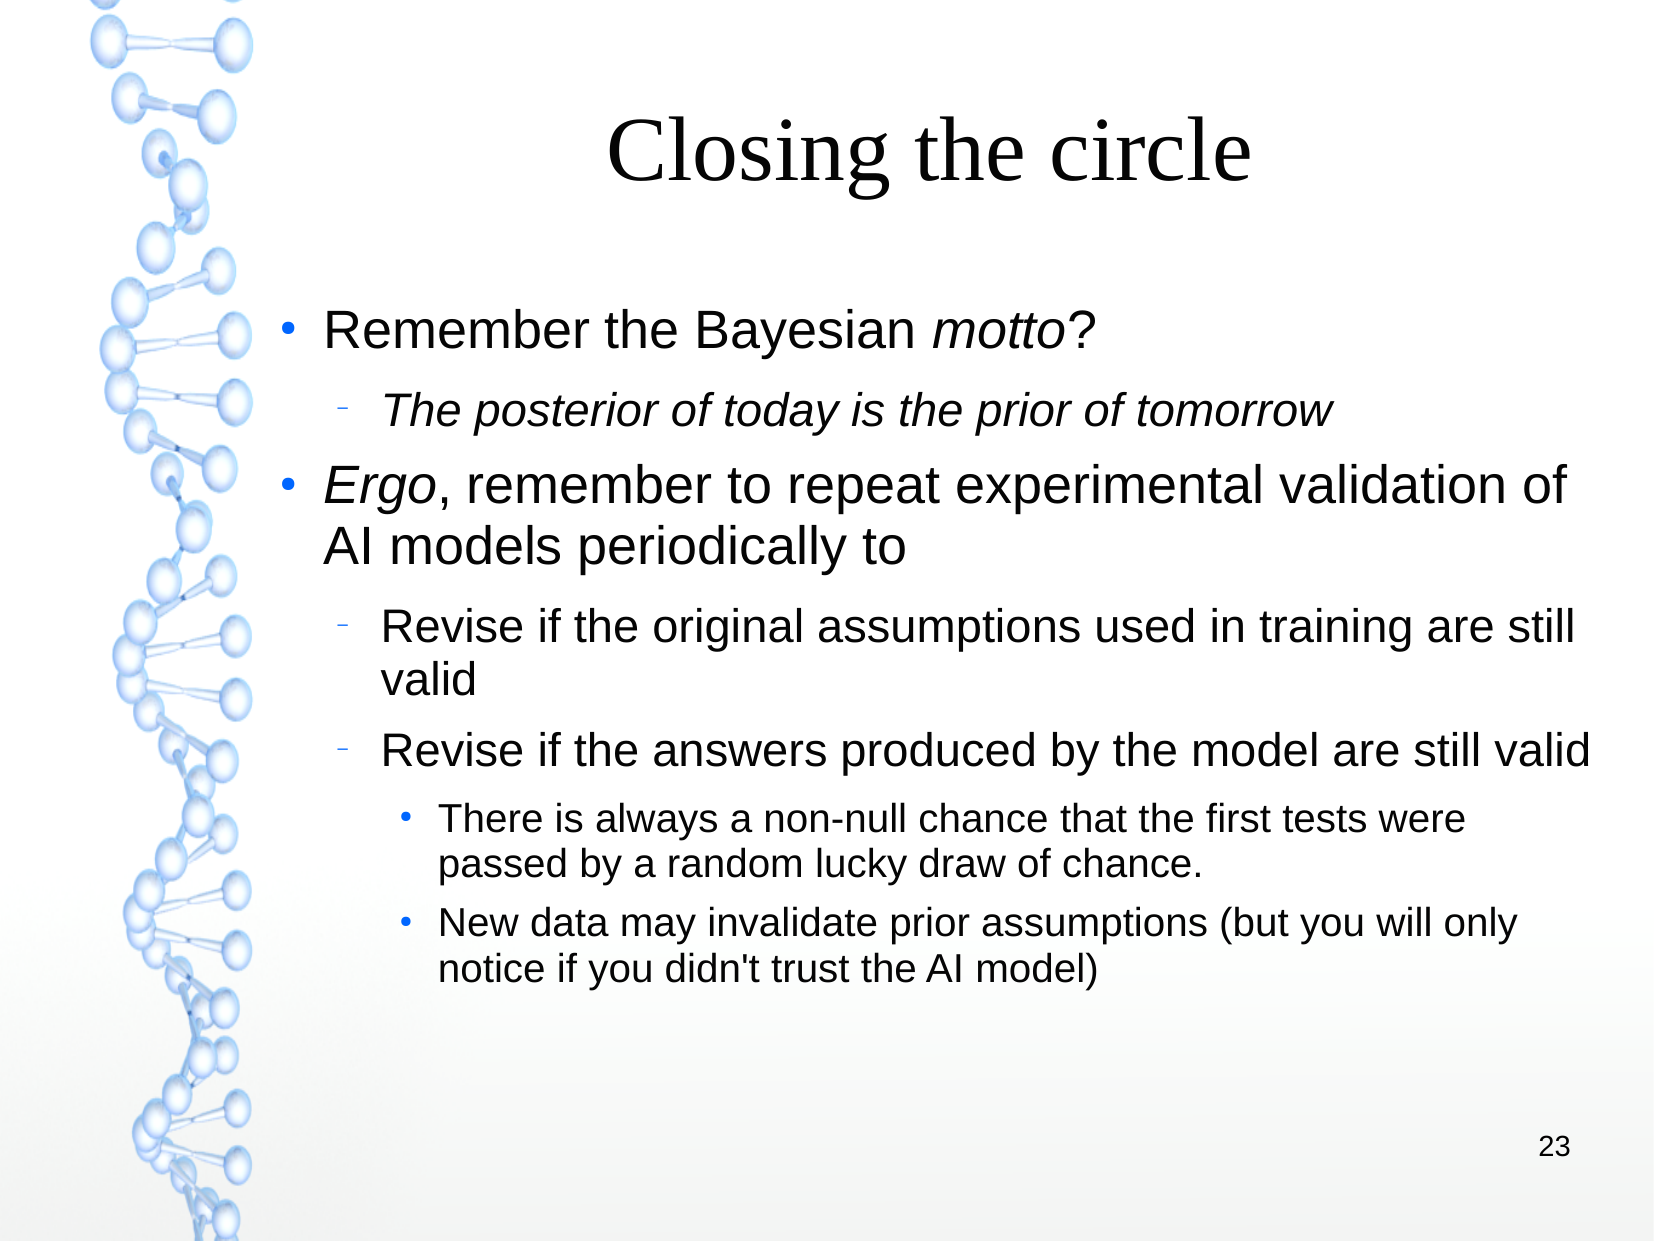

# Closing the circle
Remember the Bayesian motto?
The posterior of today is the prior of tomorrow
Ergo, remember to repeat experimental validation of AI models periodically to
Revise if the original assumptions used in training are still valid
Revise if the answers produced by the model are still valid
There is always a non-null chance that the first tests were passed by a random lucky draw of chance.
New data may invalidate prior assumptions (but you will only notice if you didn't trust the AI model)
23